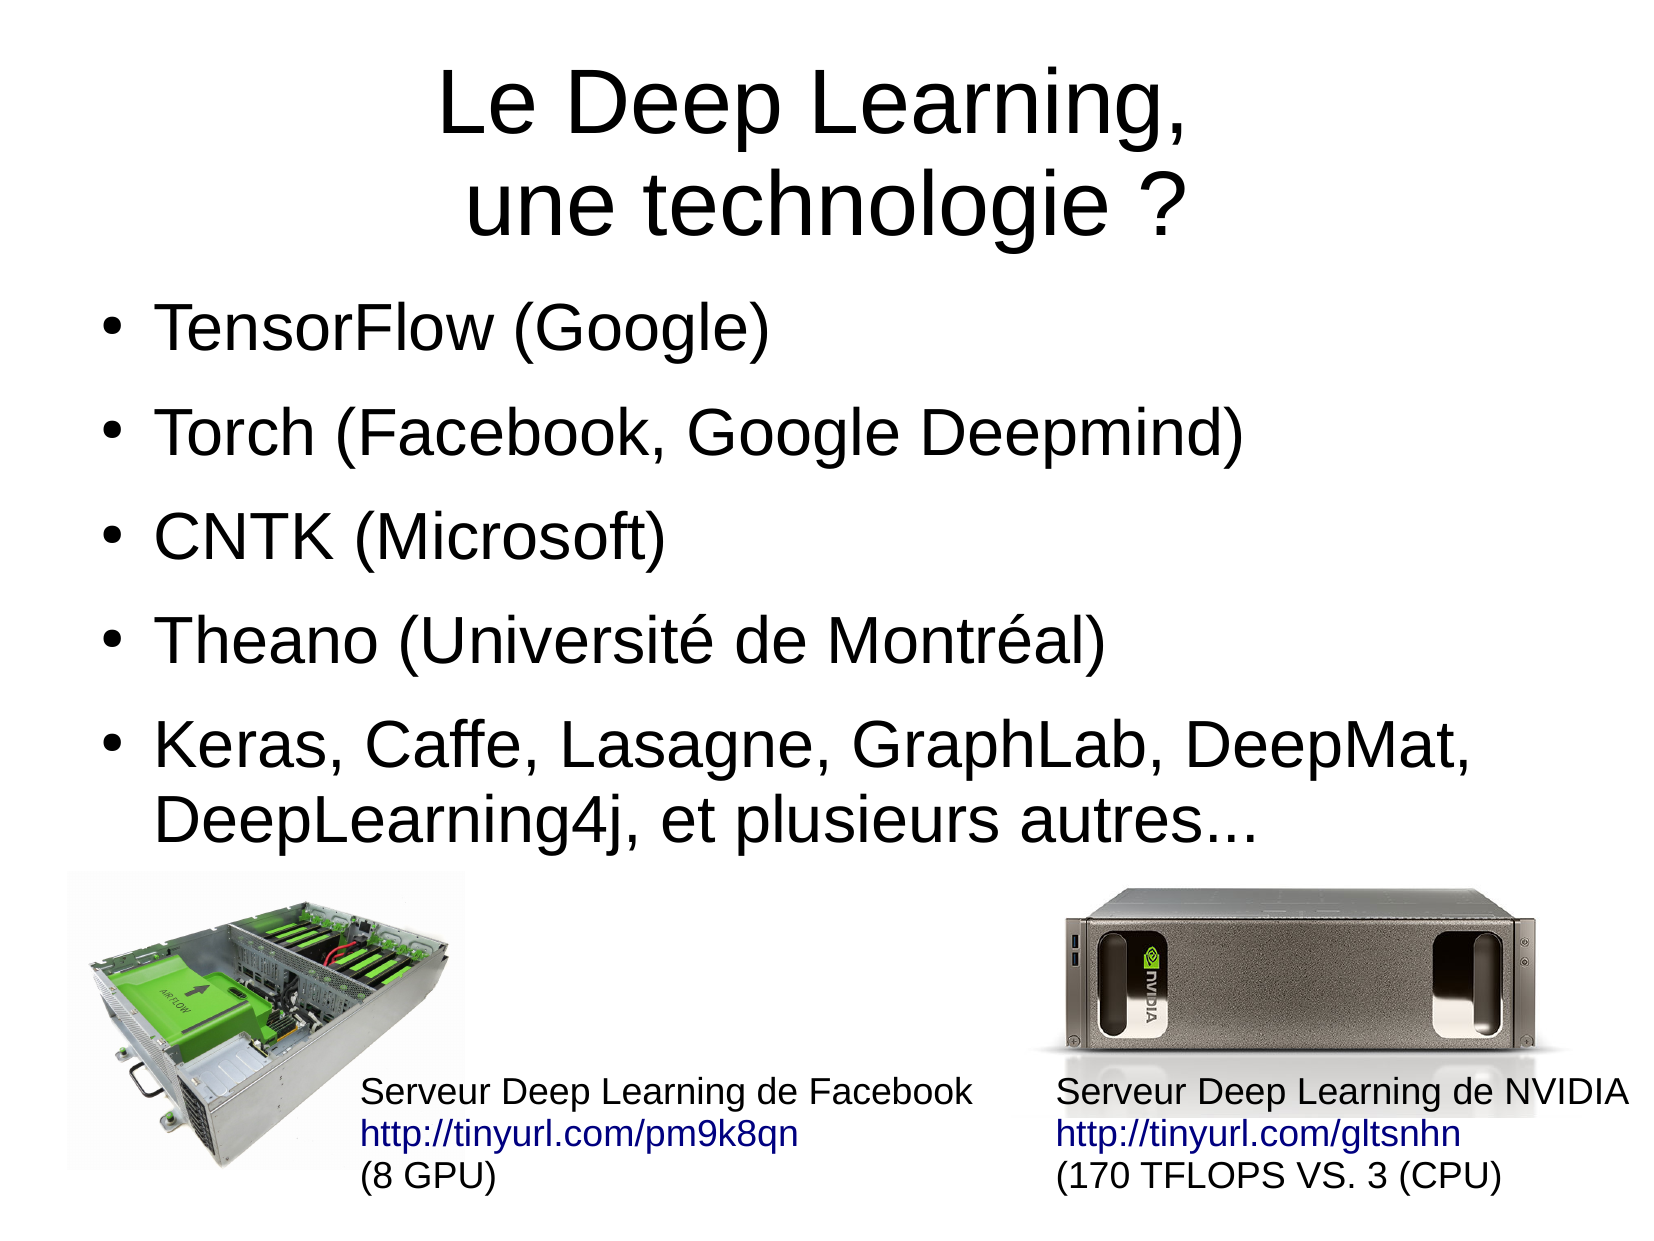

# Le Deep Learning, une technologie ?
TensorFlow (Google)
Torch (Facebook, Google Deepmind)
CNTK (Microsoft)
Theano (Université de Montréal)
Keras, Caffe, Lasagne, GraphLab, DeepMat, DeepLearning4j, et plusieurs autres...
Serveur Deep Learning de Facebook
http://tinyurl.com/pm9k8qn
(8 GPU)
Serveur Deep Learning de NVIDIA
http://tinyurl.com/gltsnhn
(170 TFLOPS VS. 3 (CPU)